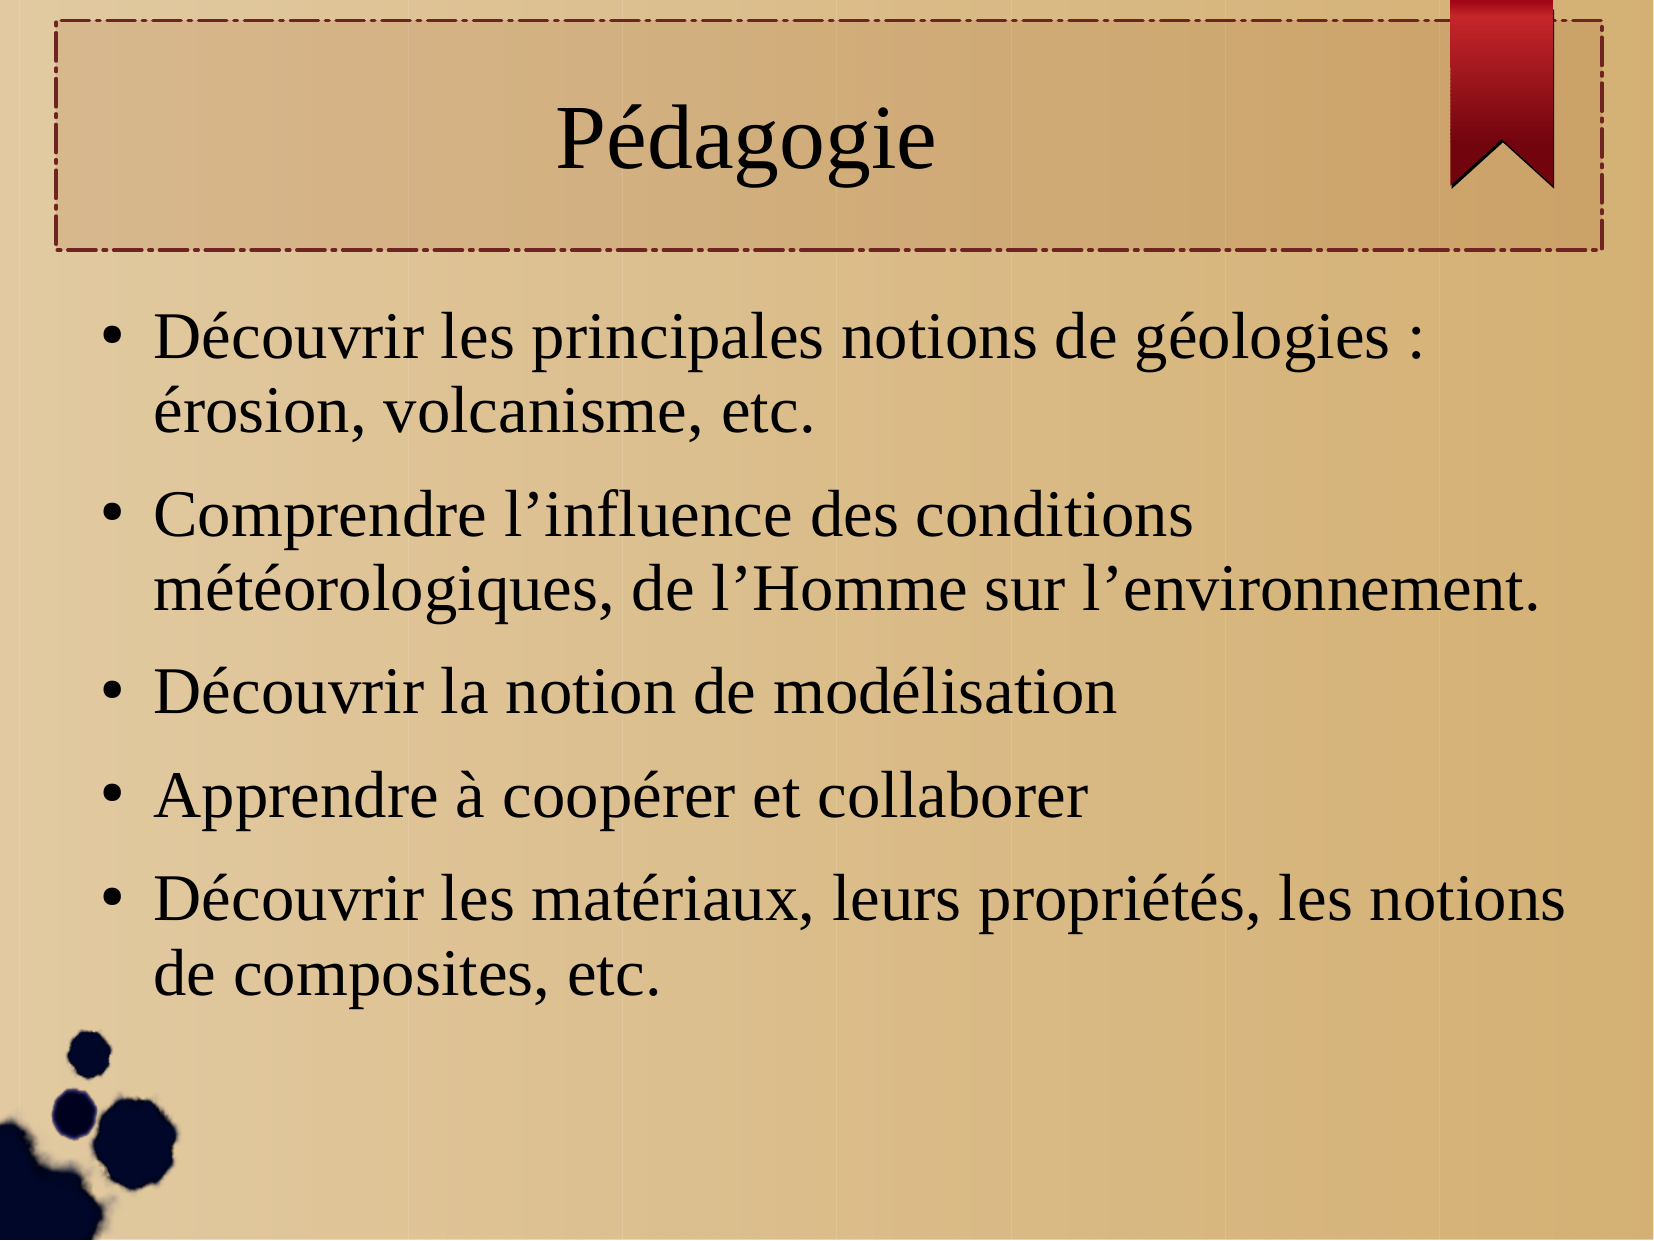

# Pédagogie
Découvrir les principales notions de géologies : érosion, volcanisme, etc.
Comprendre l’influence des conditions météorologiques, de l’Homme sur l’environnement.
Découvrir la notion de modélisation
Apprendre à coopérer et collaborer
Découvrir les matériaux, leurs propriétés, les notions de composites, etc.